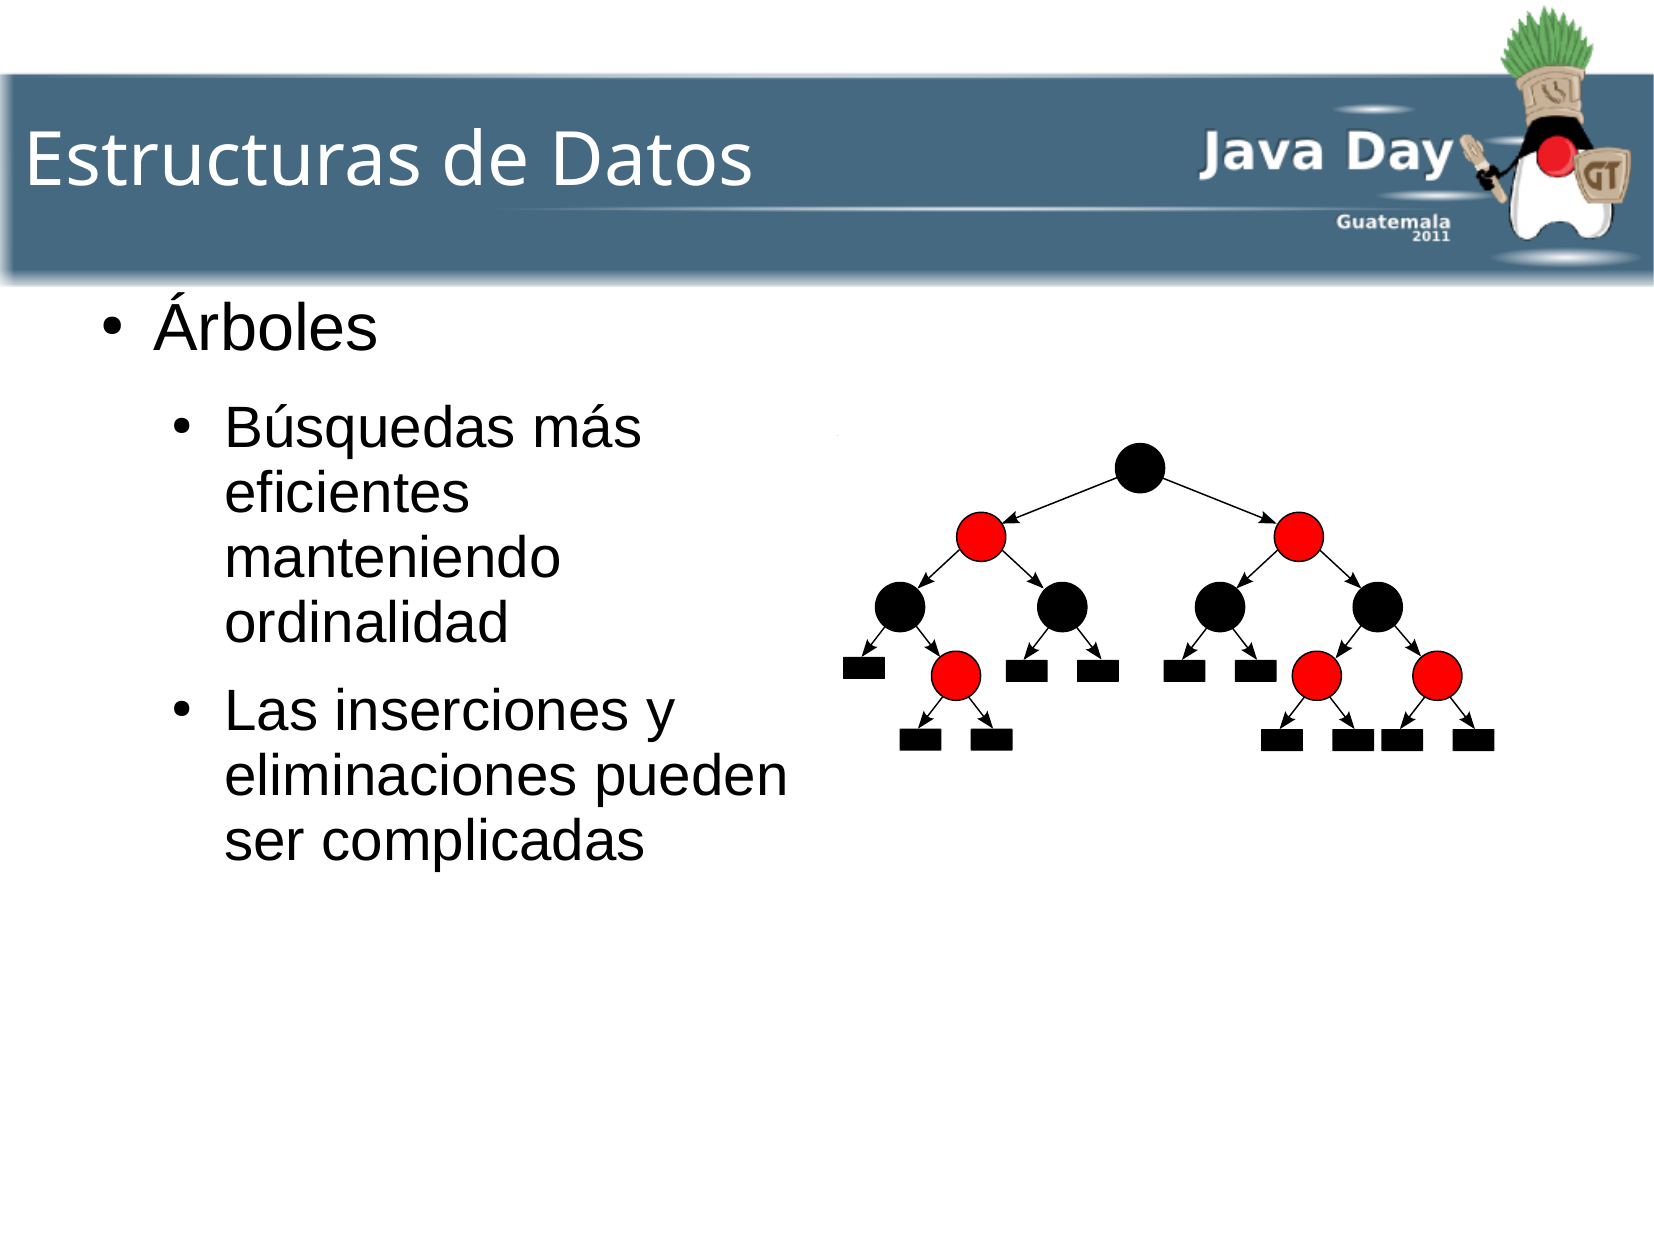

# Estructuras de Datos
Árboles
Búsquedas más eficientes manteniendo ordinalidad
Las inserciones y eliminaciones pueden ser complicadas